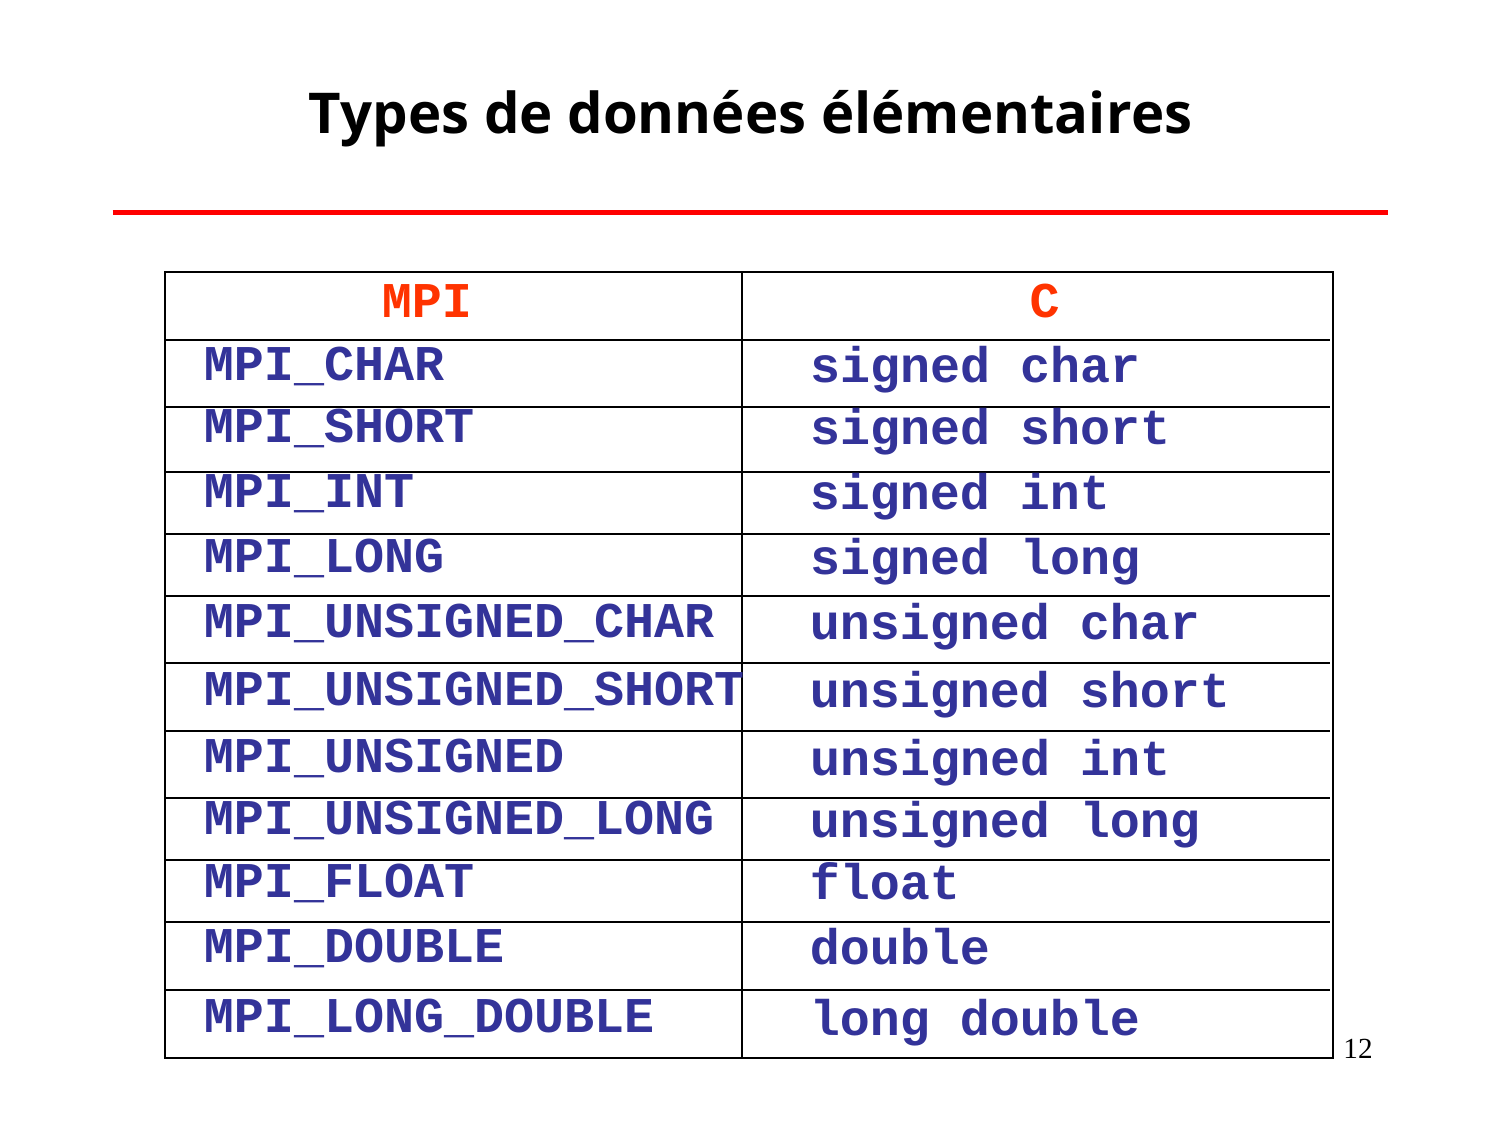

# Types de données élémentaires
C
MPI
MPI_CHAR
signed char
MPI_SHORT
signed short
MPI_INT
signed int
MPI_LONG
signed long
MPI_UNSIGNED_CHAR
unsigned char
MPI_UNSIGNED_SHORT
unsigned short
MPI_UNSIGNED
unsigned int
MPI_UNSIGNED_LONG
unsigned long
MPI_FLOAT
float
MPI_DOUBLE
double
MPI_LONG_DOUBLE
long double
12